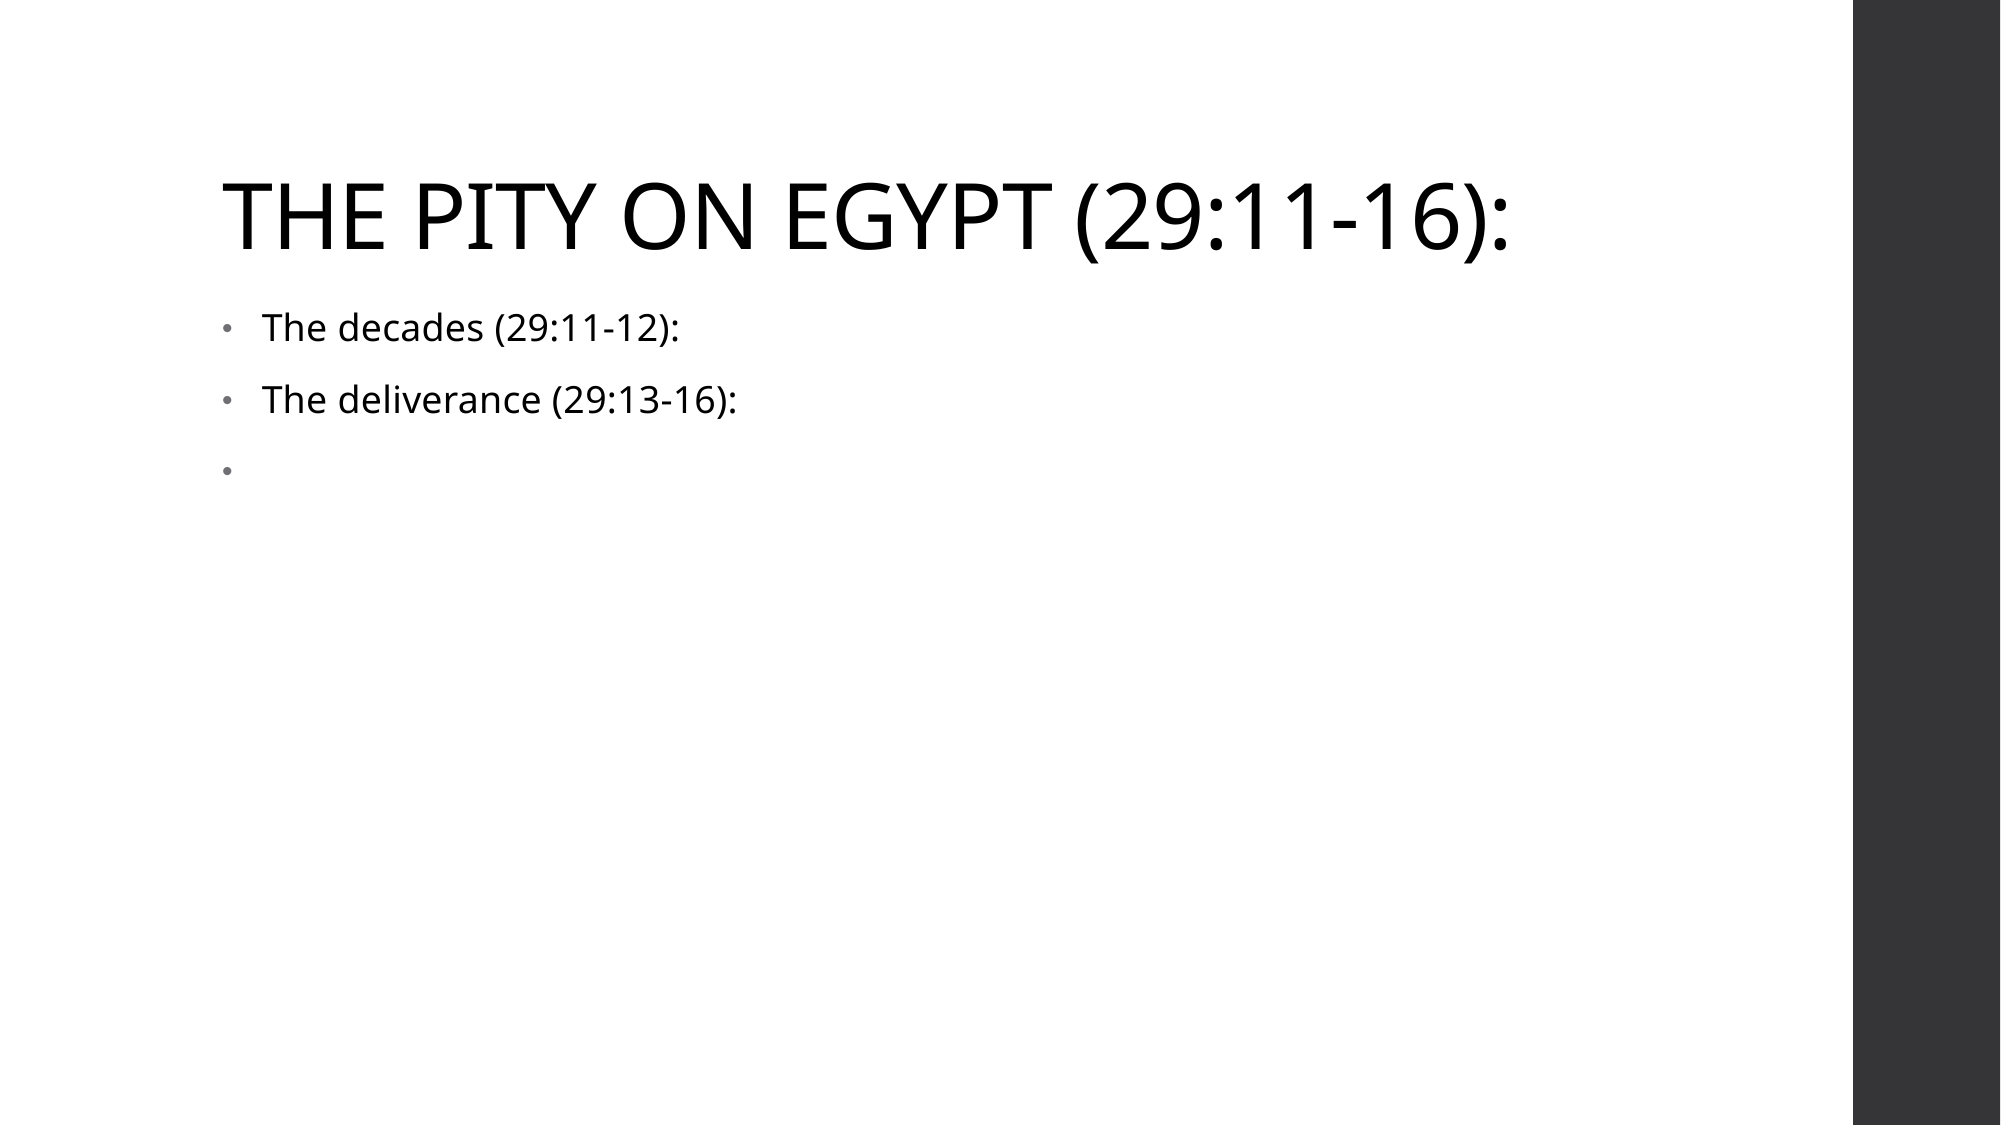

# THE PITY ON EGYPT (29:11-16):
 The decades (29:11-12):
 The deliverance (29:13-16):